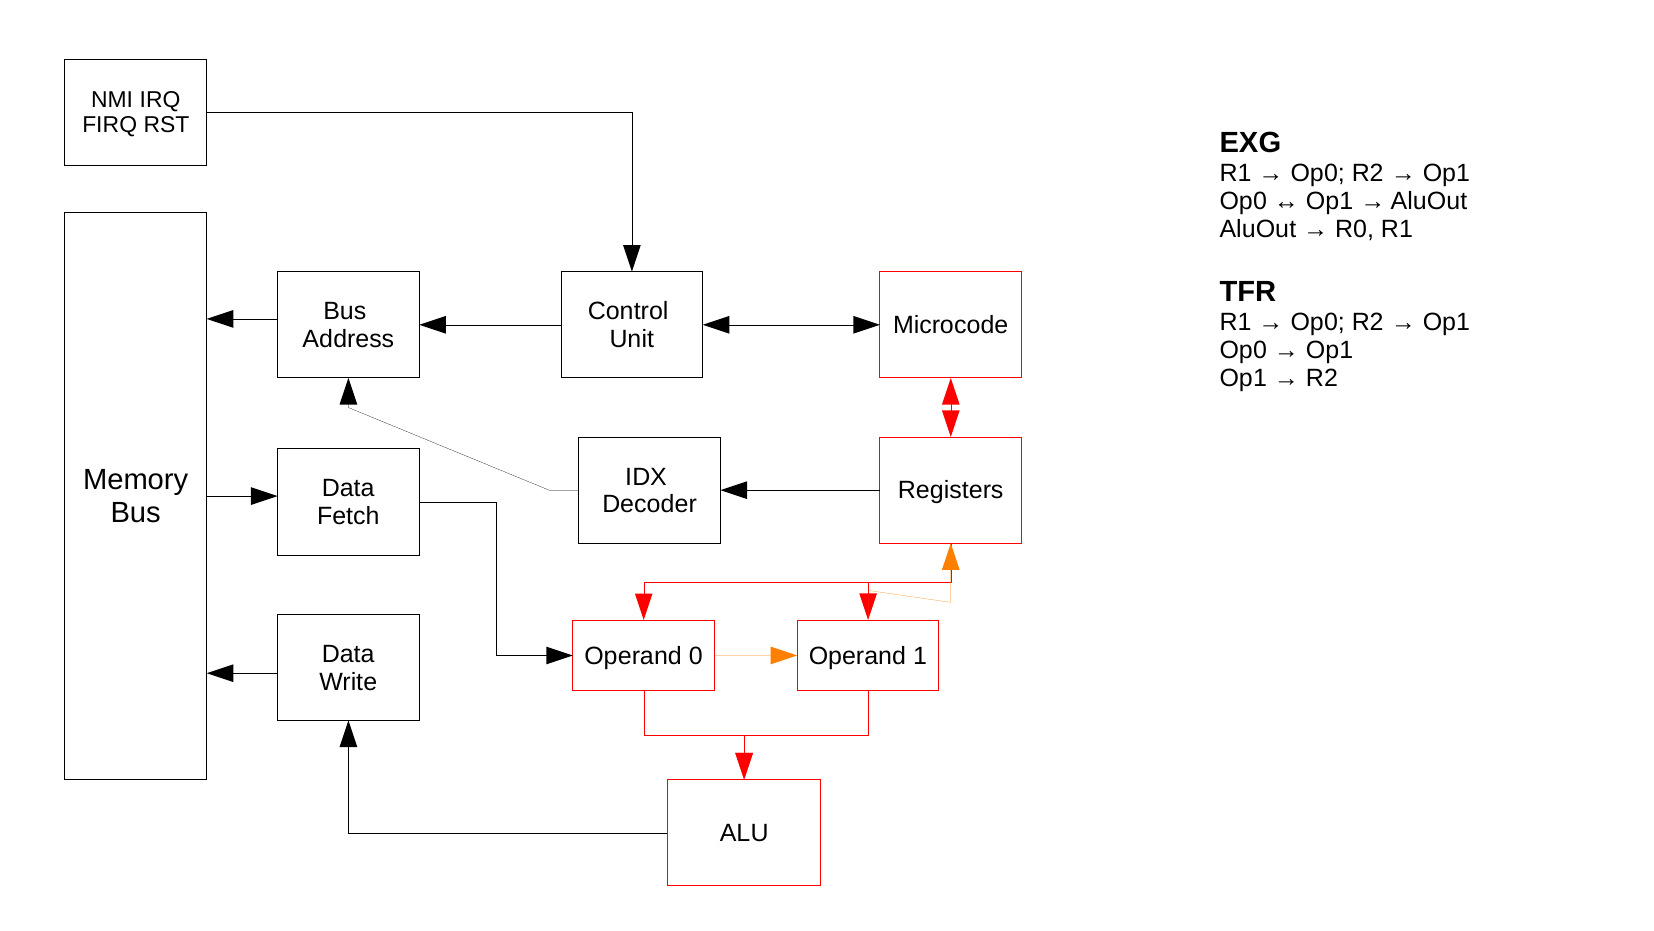

NMI IRQ
FIRQ RST
EXG
R1 → Op0; R2 → Op1
Op0 ↔ Op1 → AluOut
AluOut → R0, R1
TFR
R1 → Op0; R2 → Op1
Op0 → Op1
Op1 → R2
Memory
Bus
Bus
Address
Control
Unit
Microcode
IDX
Decoder
Registers
Data
Fetch
Data
Write
Operand 1
Operand 0
ALU